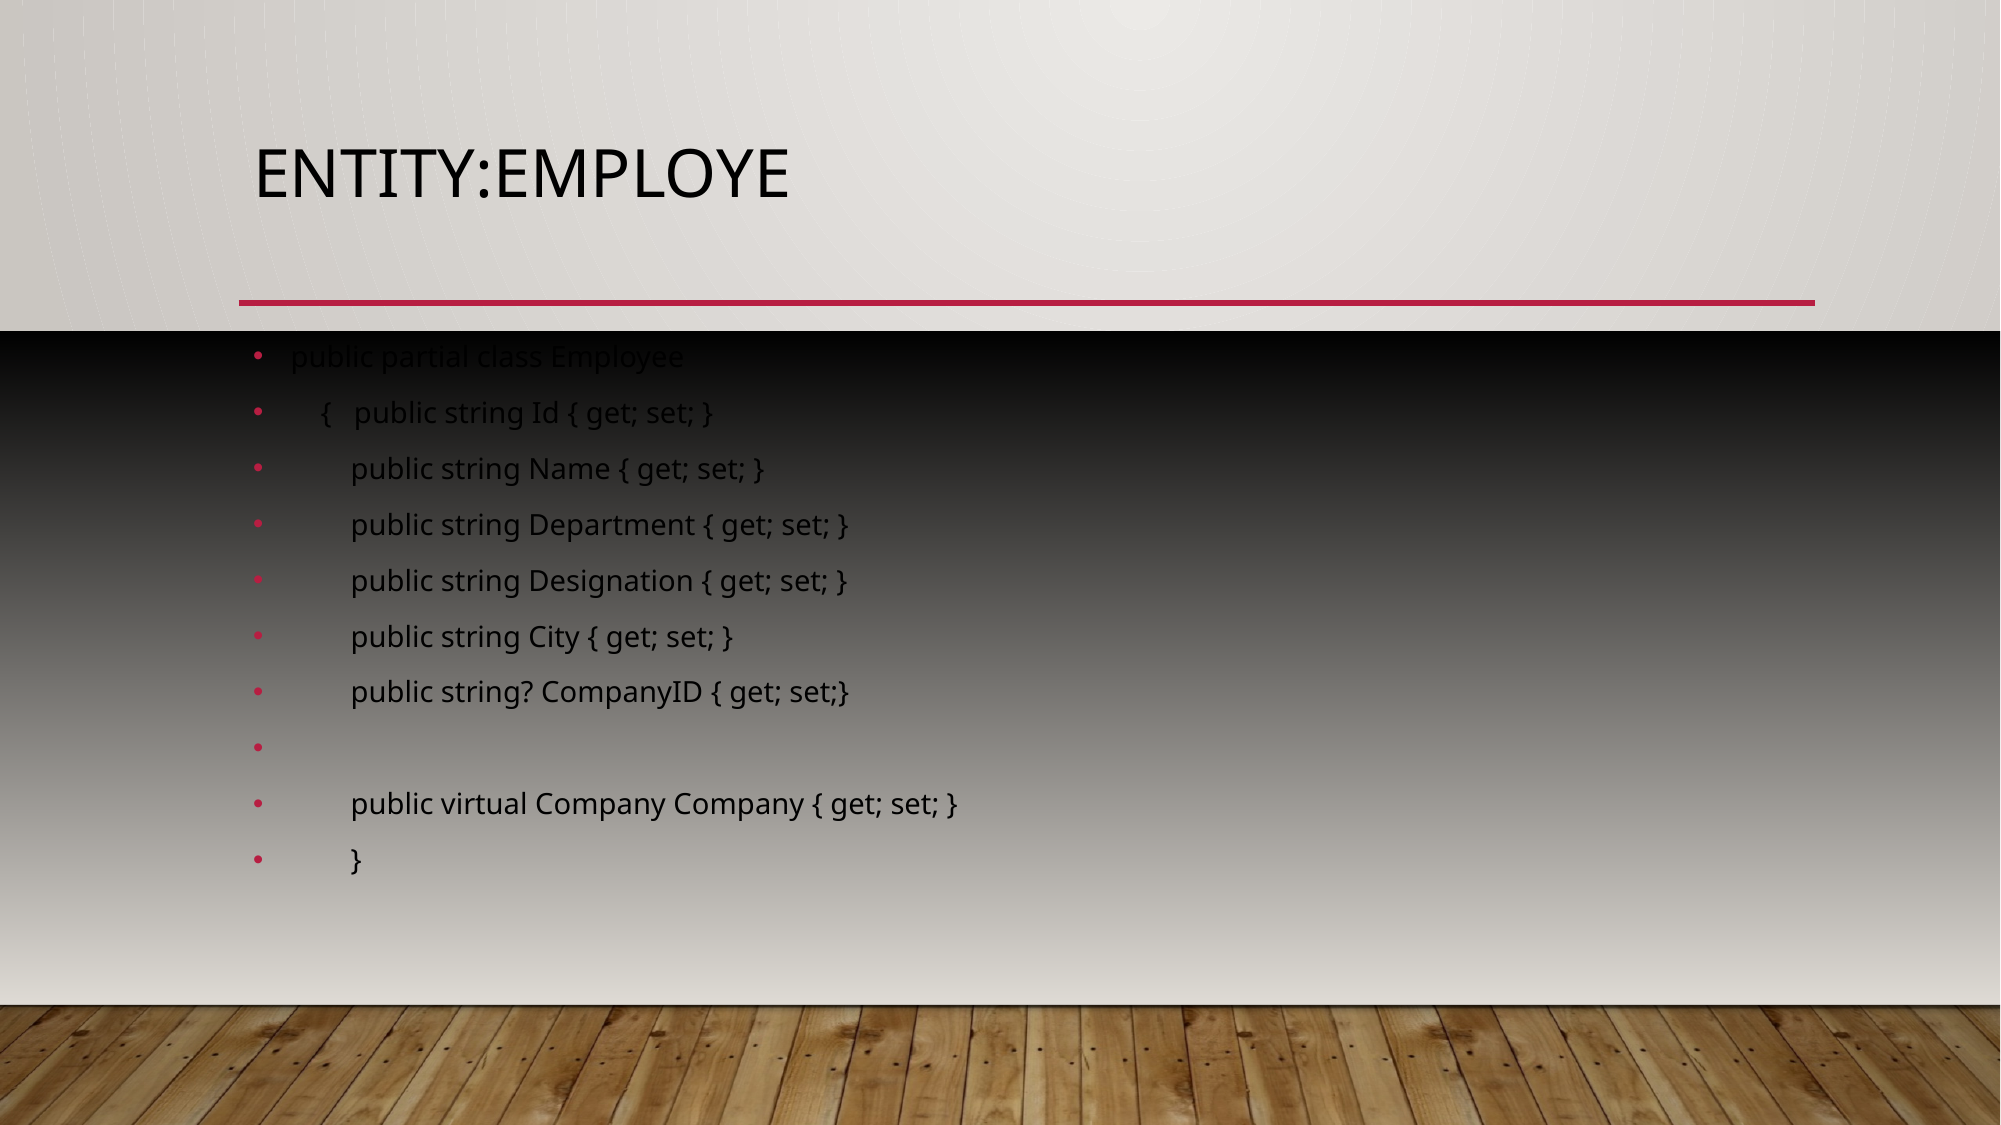

# ENTITY:Employe
public partial class Employee
 { public string Id { get; set; }
 public string Name { get; set; }
 public string Department { get; set; }
 public string Designation { get; set; }
 public string City { get; set; }
 public string? CompanyID { get; set;}
 public virtual Company Company { get; set; }
 }